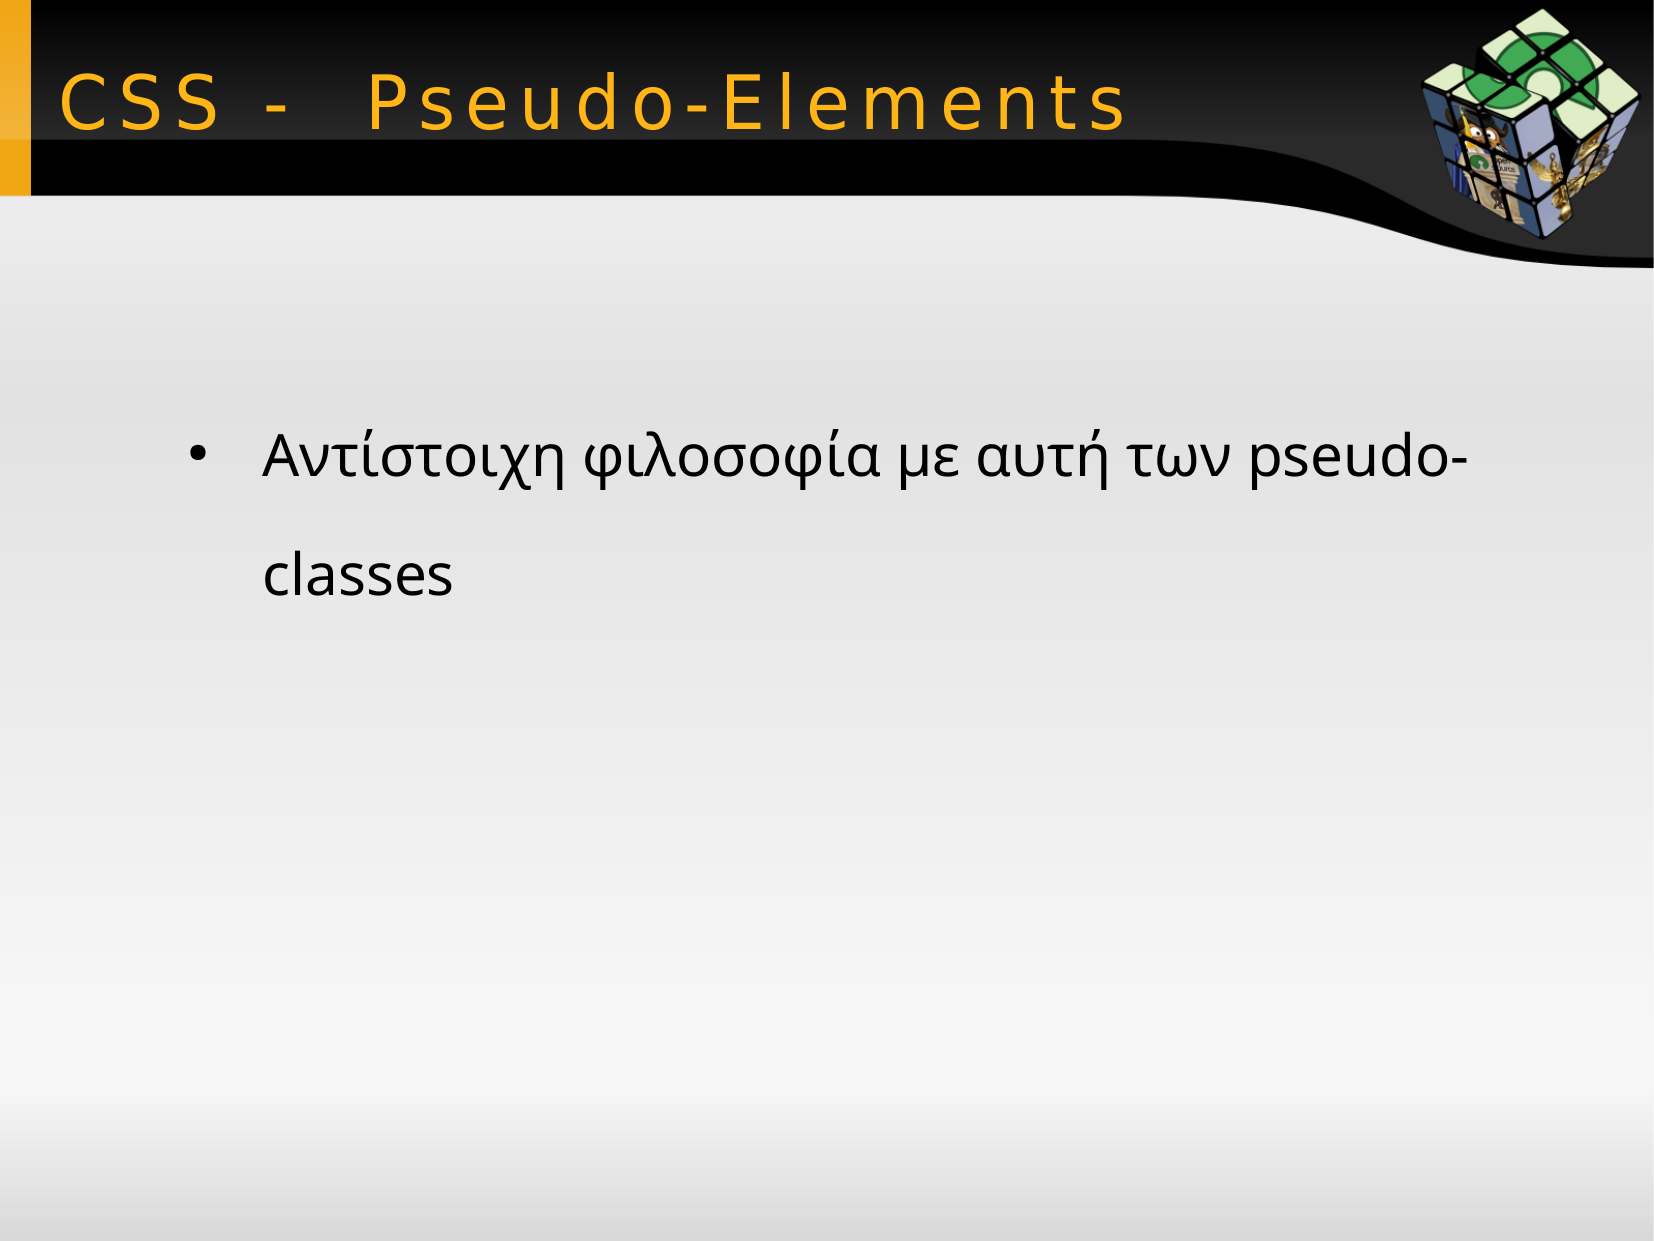

# CSS - Pseudo-Elements
Αντίστοιχη φιλοσοφία με αυτή των pseudo-classes